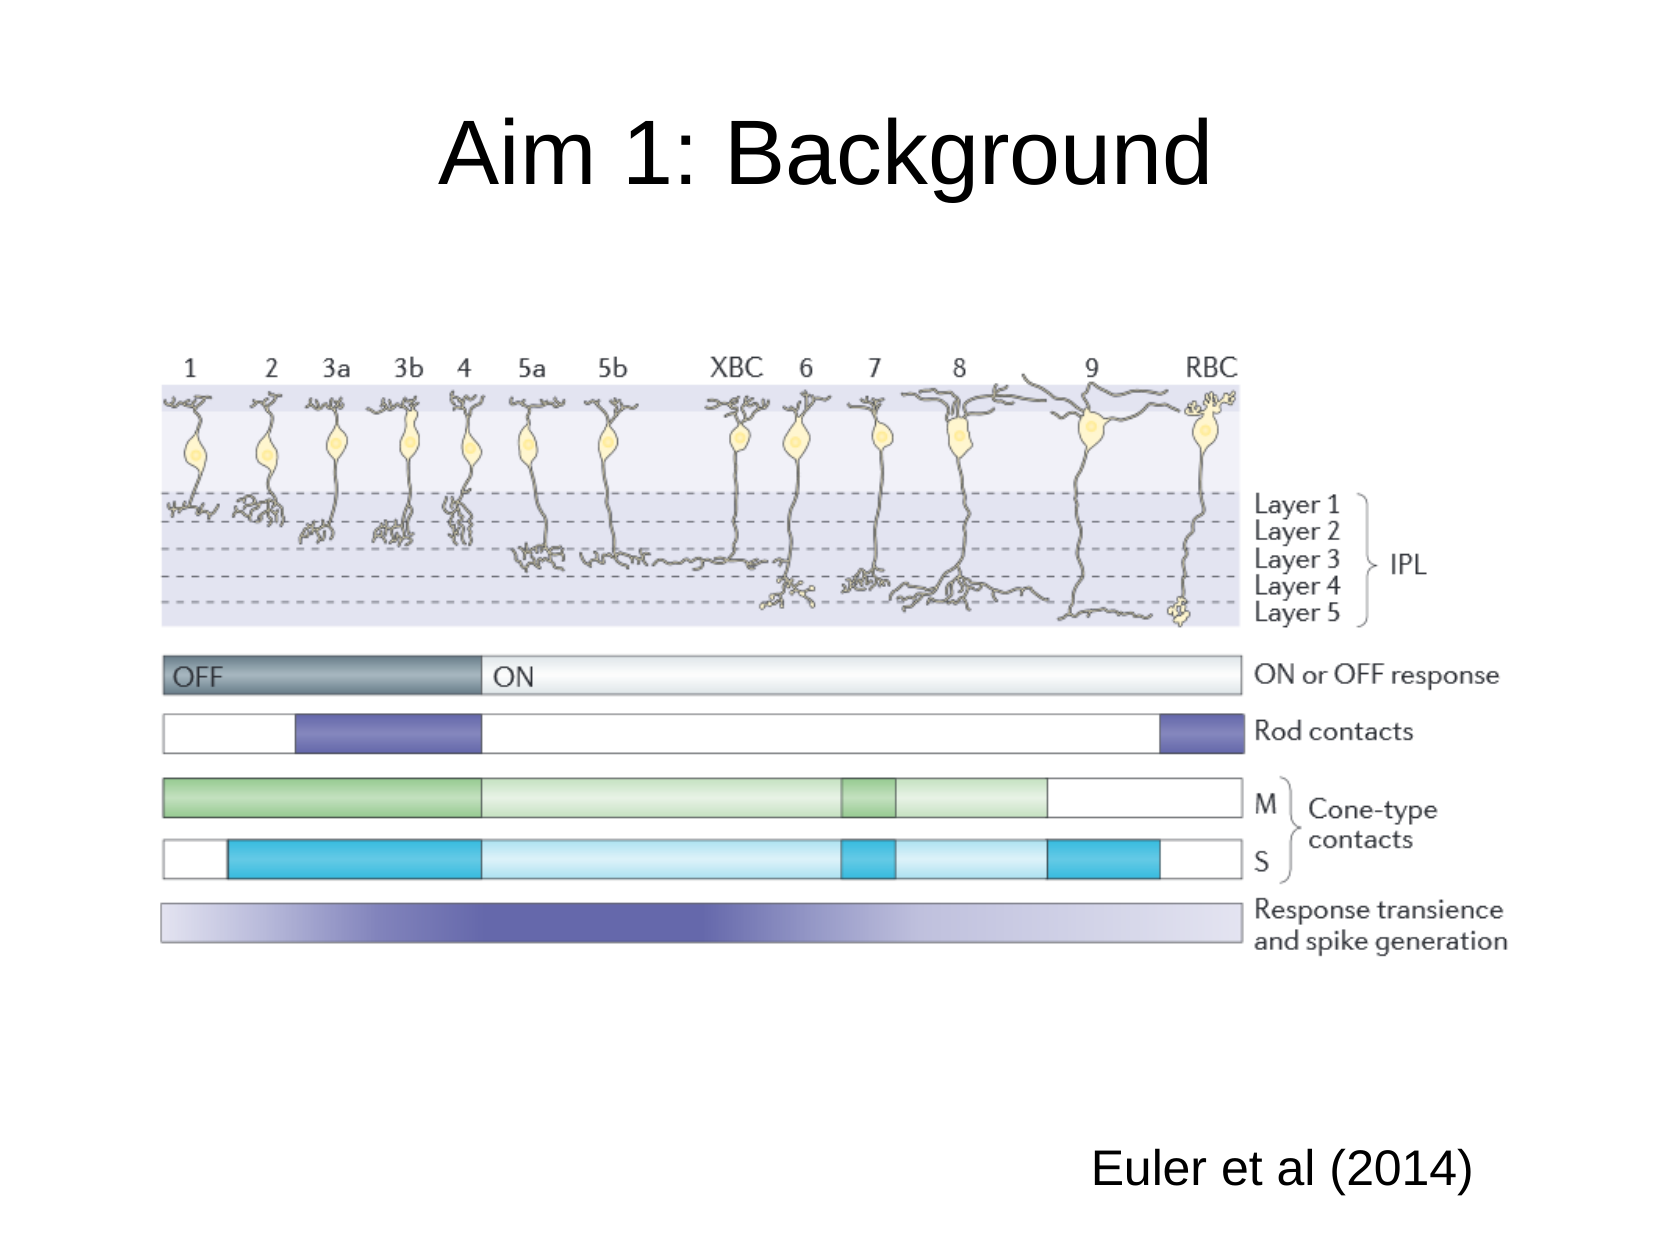

# Aim 1: Background
Euler et al (2014)